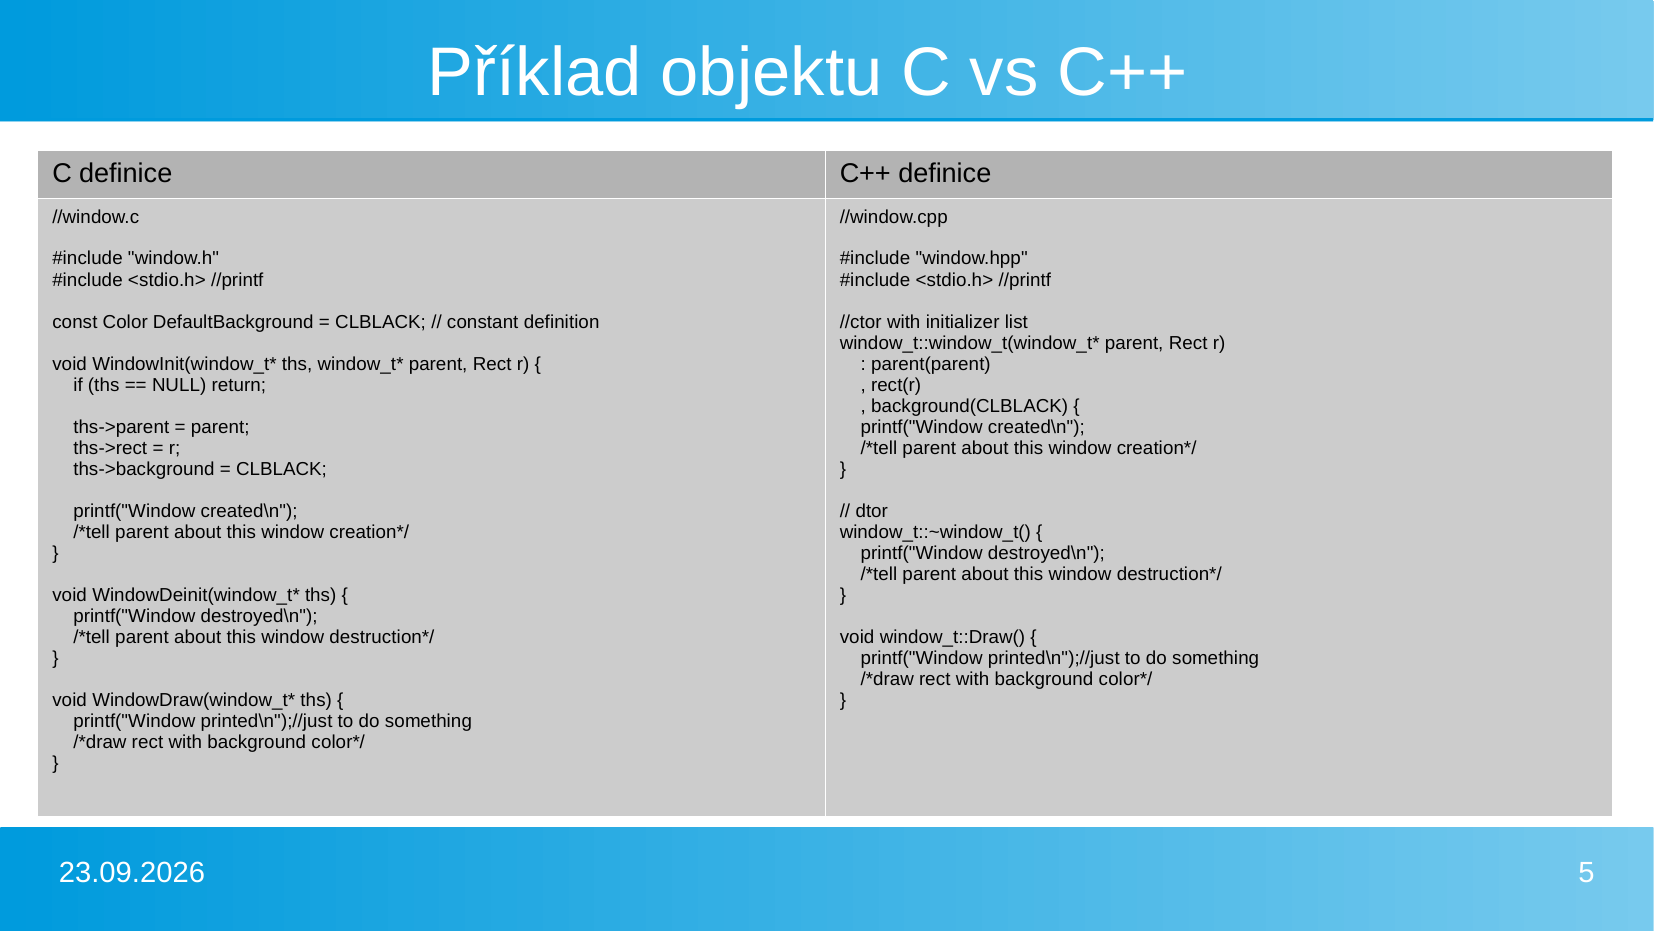

# Příklad objektu C vs C++
| C definice | C++ definice |
| --- | --- |
| //window.c #include "window.h" #include <stdio.h> //printf const Color DefaultBackground = CLBLACK; // constant definition void WindowInit(window\_t\* ths, window\_t\* parent, Rect r) { if (ths == NULL) return; ths->parent = parent; ths->rect = r; ths->background = CLBLACK; printf("Window created\n"); /\*tell parent about this window creation\*/ } void WindowDeinit(window\_t\* ths) { printf("Window destroyed\n"); /\*tell parent about this window destruction\*/ } void WindowDraw(window\_t\* ths) { printf("Window printed\n");//just to do something /\*draw rect with background color\*/ } | //window.cpp #include "window.hpp" #include <stdio.h> //printf //ctor with initializer list window\_t::window\_t(window\_t\* parent, Rect r) : parent(parent) , rect(r) , background(CLBLACK) { printf("Window created\n"); /\*tell parent about this window creation\*/ } // dtor window\_t::~window\_t() { printf("Window destroyed\n"); /\*tell parent about this window destruction\*/ } void window\_t::Draw() { printf("Window printed\n");//just to do something /\*draw rect with background color\*/ } |
5